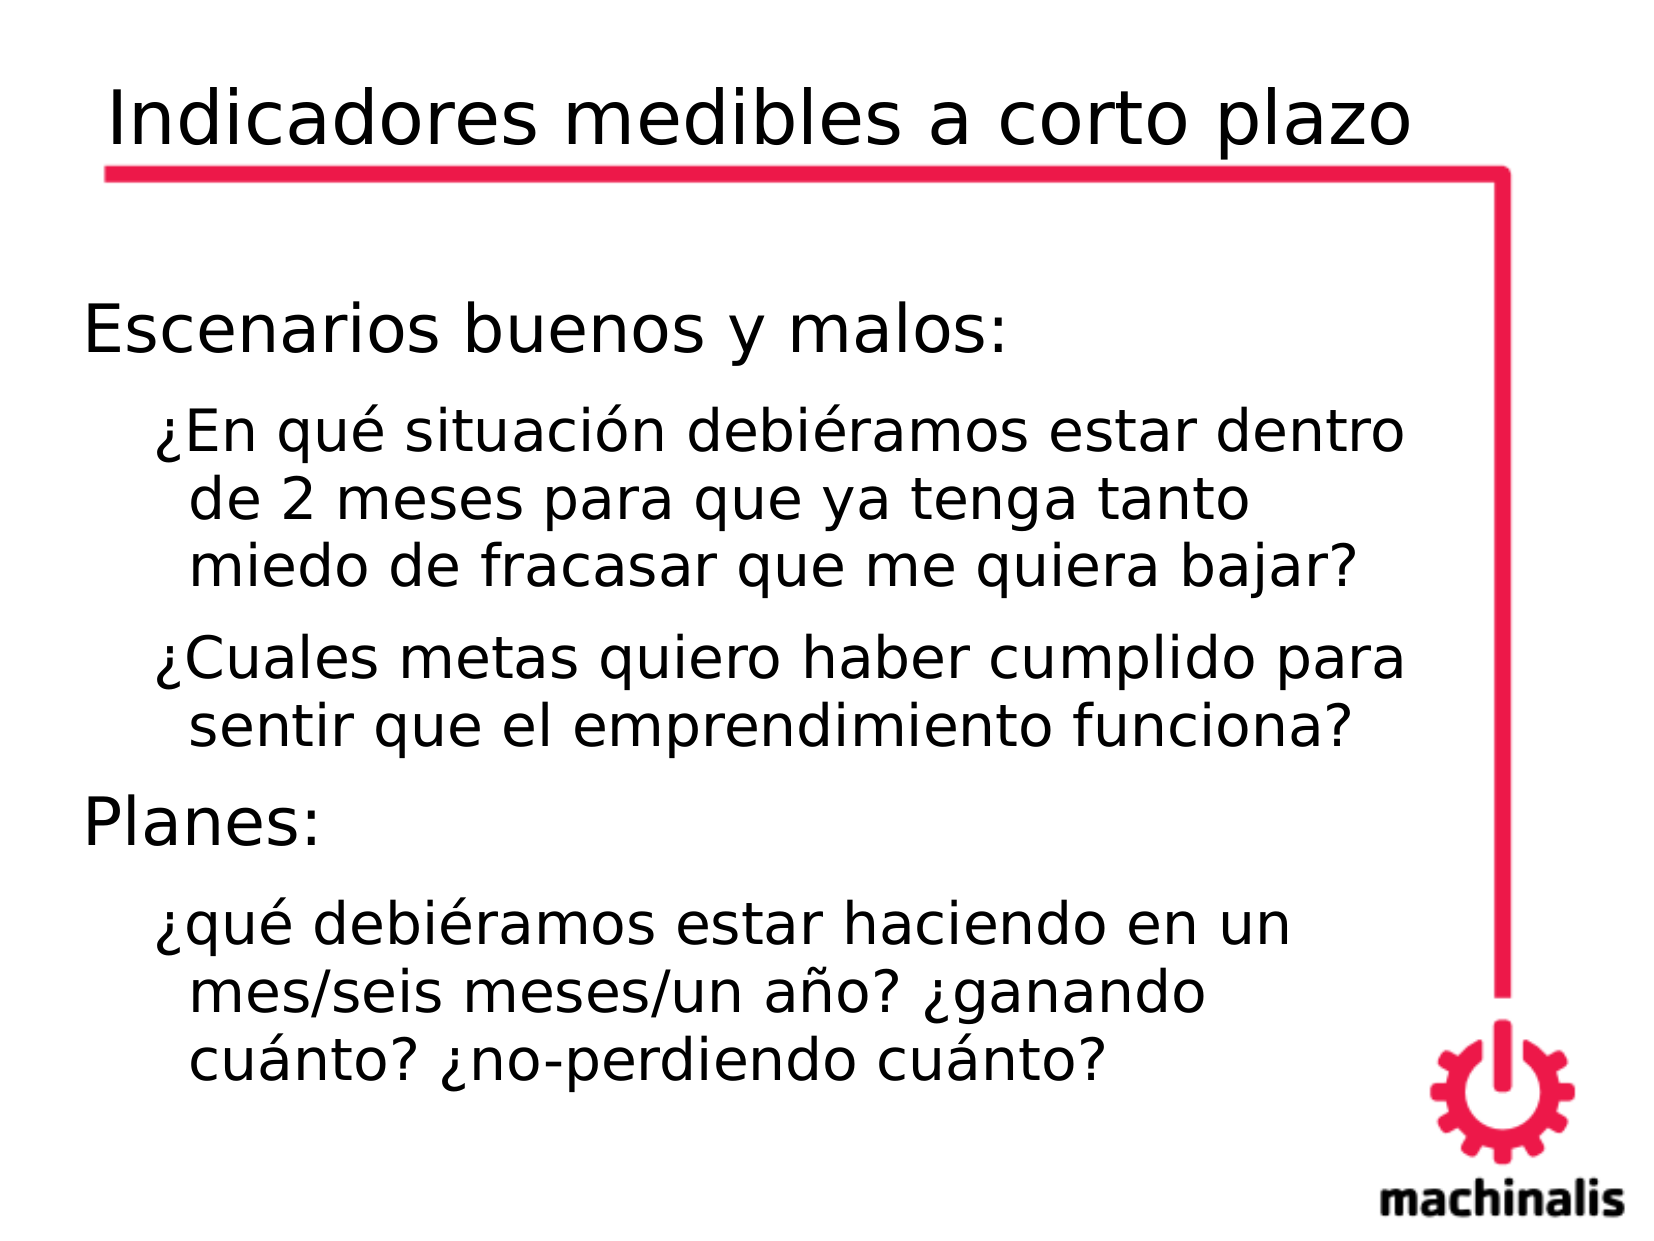

# Indicadores medibles a corto plazo
Escenarios buenos y malos:
¿En qué situación debiéramos estar dentro de 2 meses para que ya tenga tanto miedo de fracasar que me quiera bajar?
¿Cuales metas quiero haber cumplido para sentir que el emprendimiento funciona?
Planes:
¿qué debiéramos estar haciendo en un mes/seis meses/un año? ¿ganando cuánto? ¿no-perdiendo cuánto?